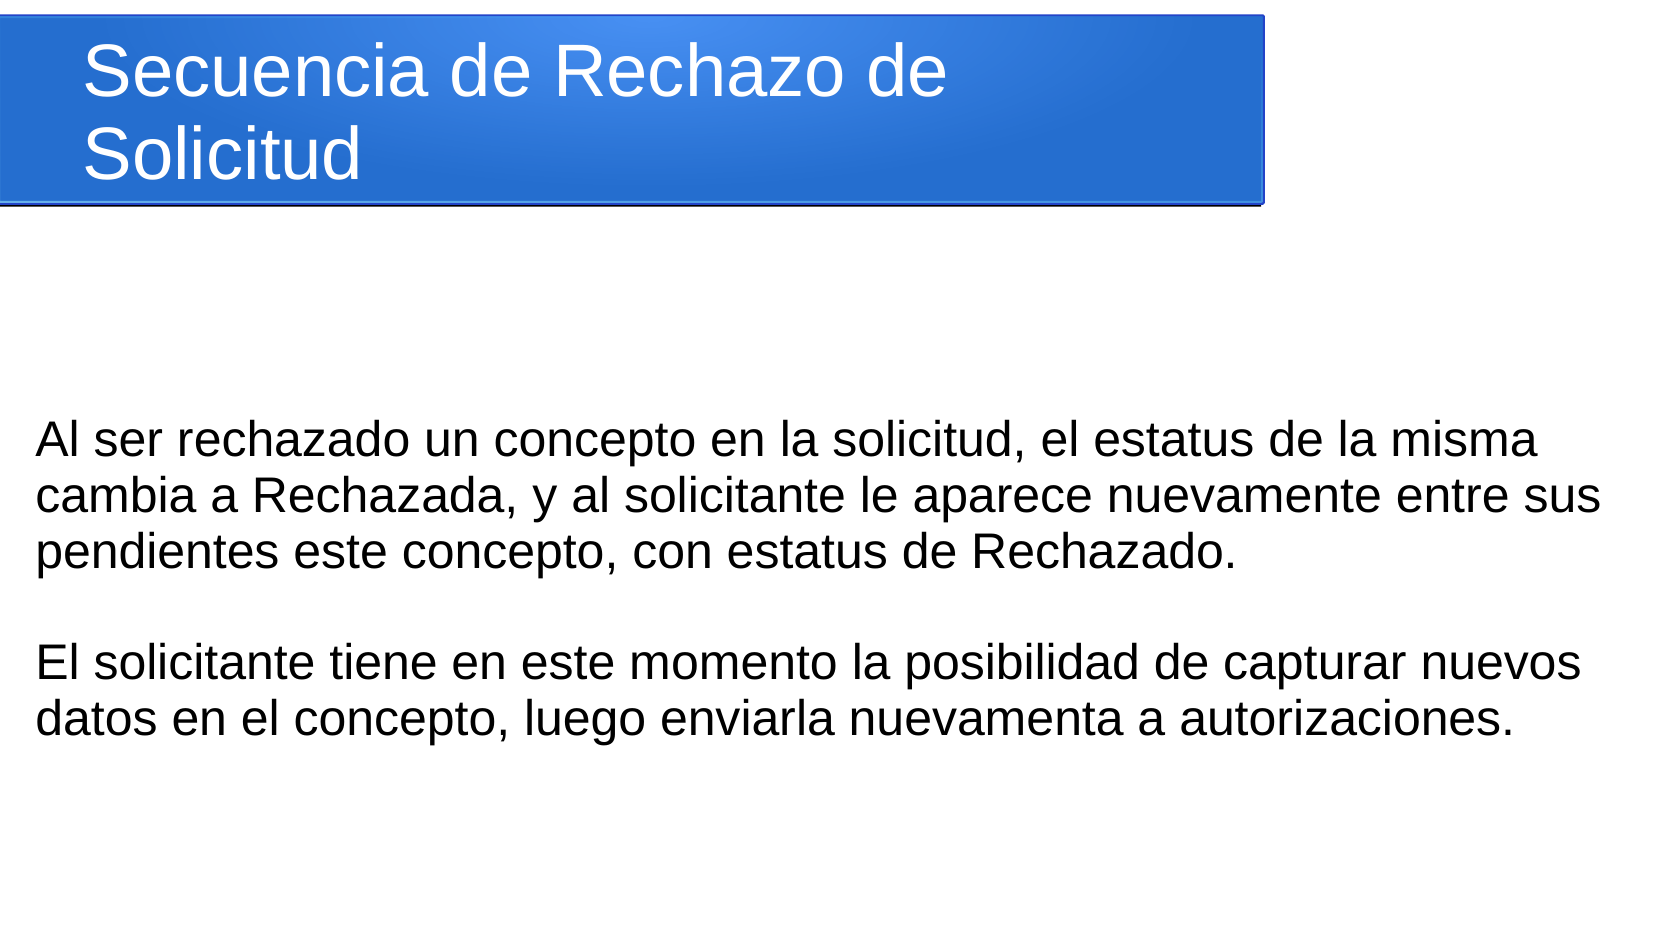

# Secuencia de Rechazo de Solicitud
Al ser rechazado un concepto en la solicitud, el estatus de la misma cambia a Rechazada, y al solicitante le aparece nuevamente entre sus pendientes este concepto, con estatus de Rechazado.
El solicitante tiene en este momento la posibilidad de capturar nuevos datos en el concepto, luego enviarla nuevamenta a autorizaciones.